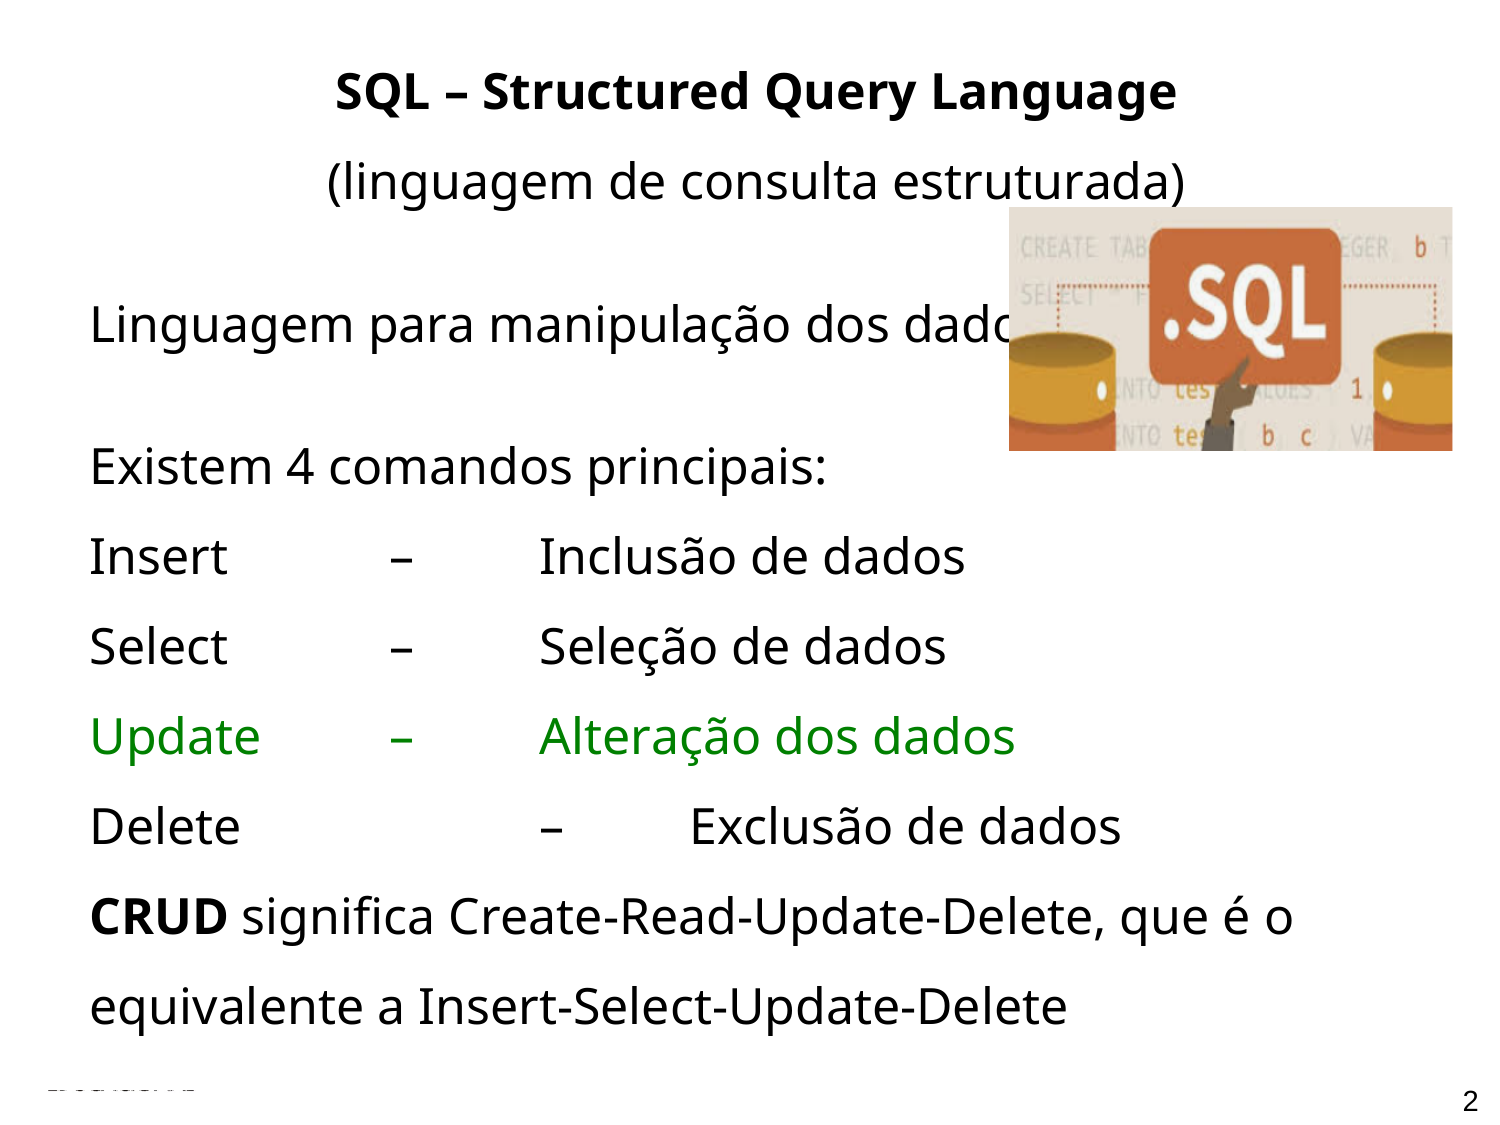

SQL – Structured Query Language
(linguagem de consulta estruturada)
Linguagem para manipulação dos dados.
Existem 4 comandos principais:
Insert		–	Inclusão de dados
Select		–	Seleção de dados
Update	–	Alteração dos dados
Delete		–	Exclusão de dados
CRUD significa Create-Read-Update-Delete, que é o equivalente a Insert-Select-Update-Delete
2